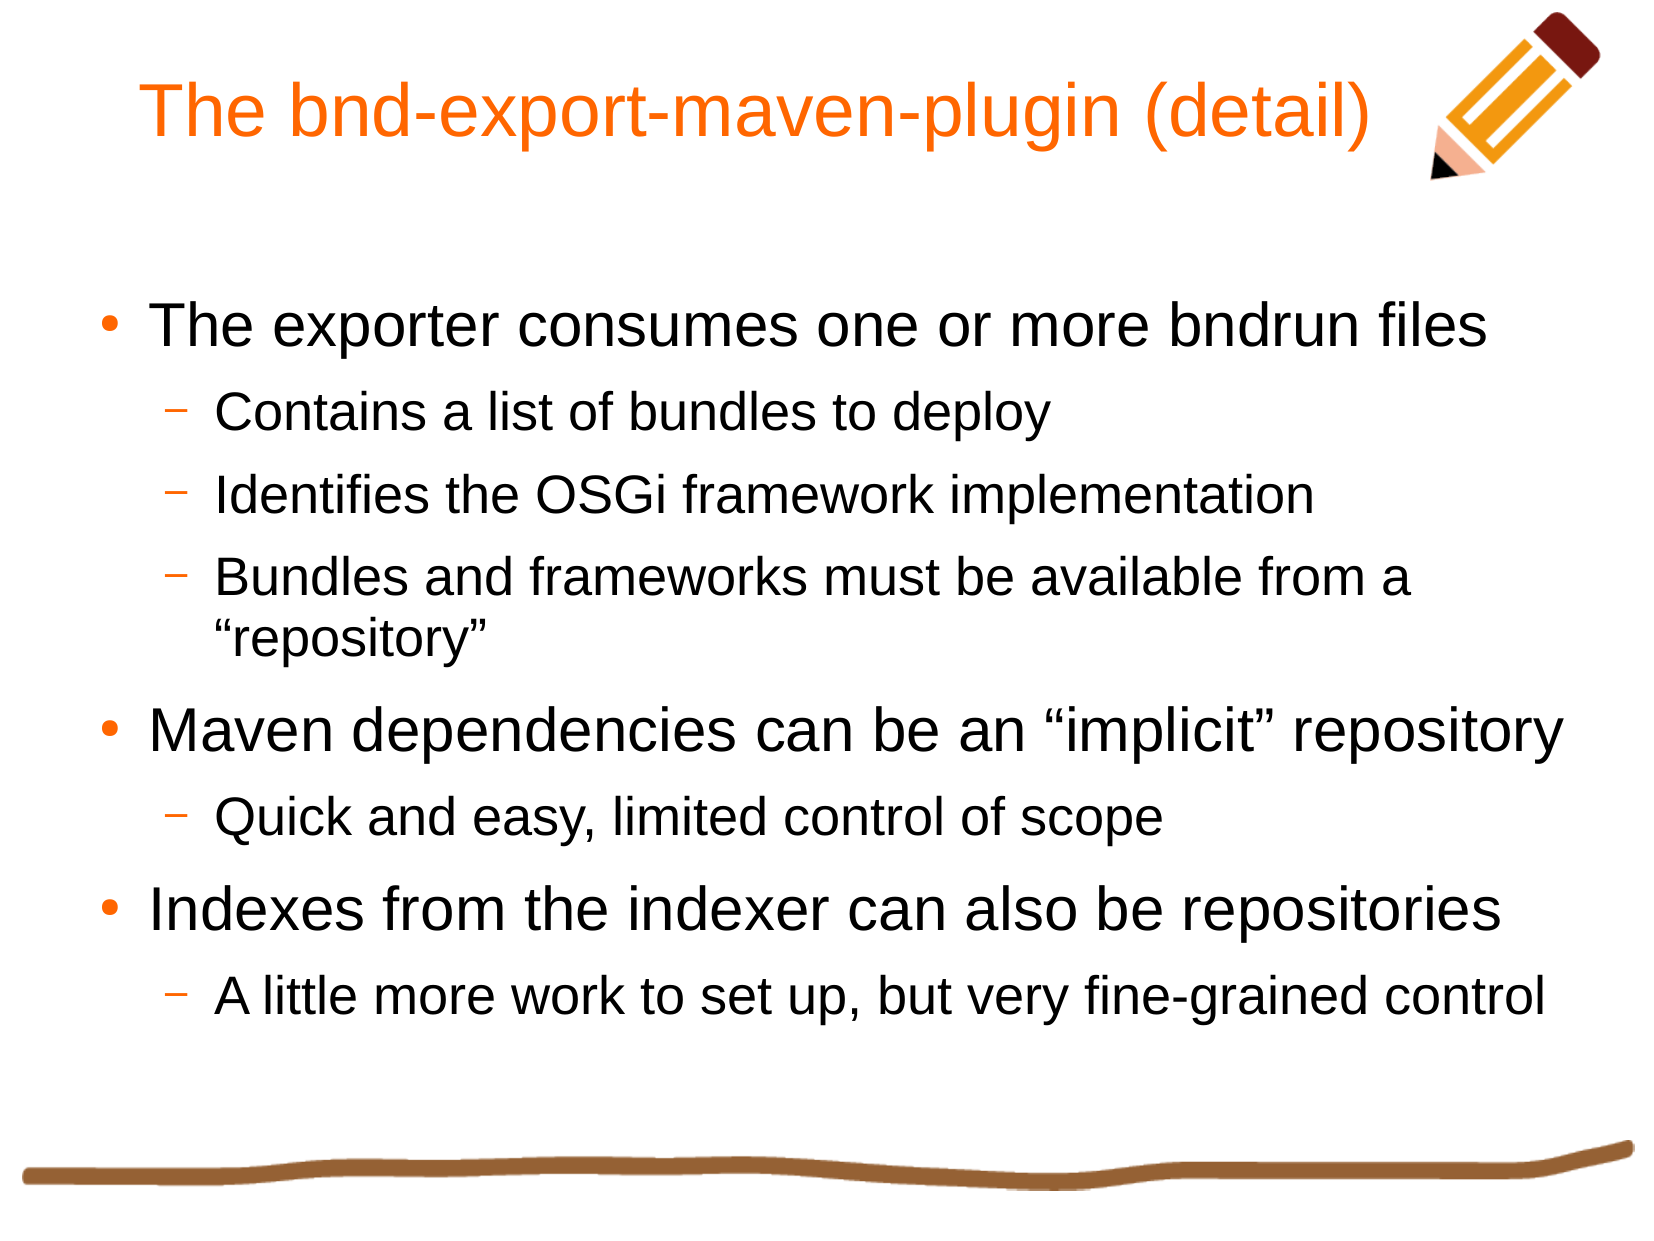

# The bnd-export-maven-plugin (detail)
The exporter consumes one or more bndrun files
Contains a list of bundles to deploy
Identifies the OSGi framework implementation
Bundles and frameworks must be available from a “repository”
Maven dependencies can be an “implicit” repository
Quick and easy, limited control of scope
Indexes from the indexer can also be repositories
A little more work to set up, but very fine-grained control